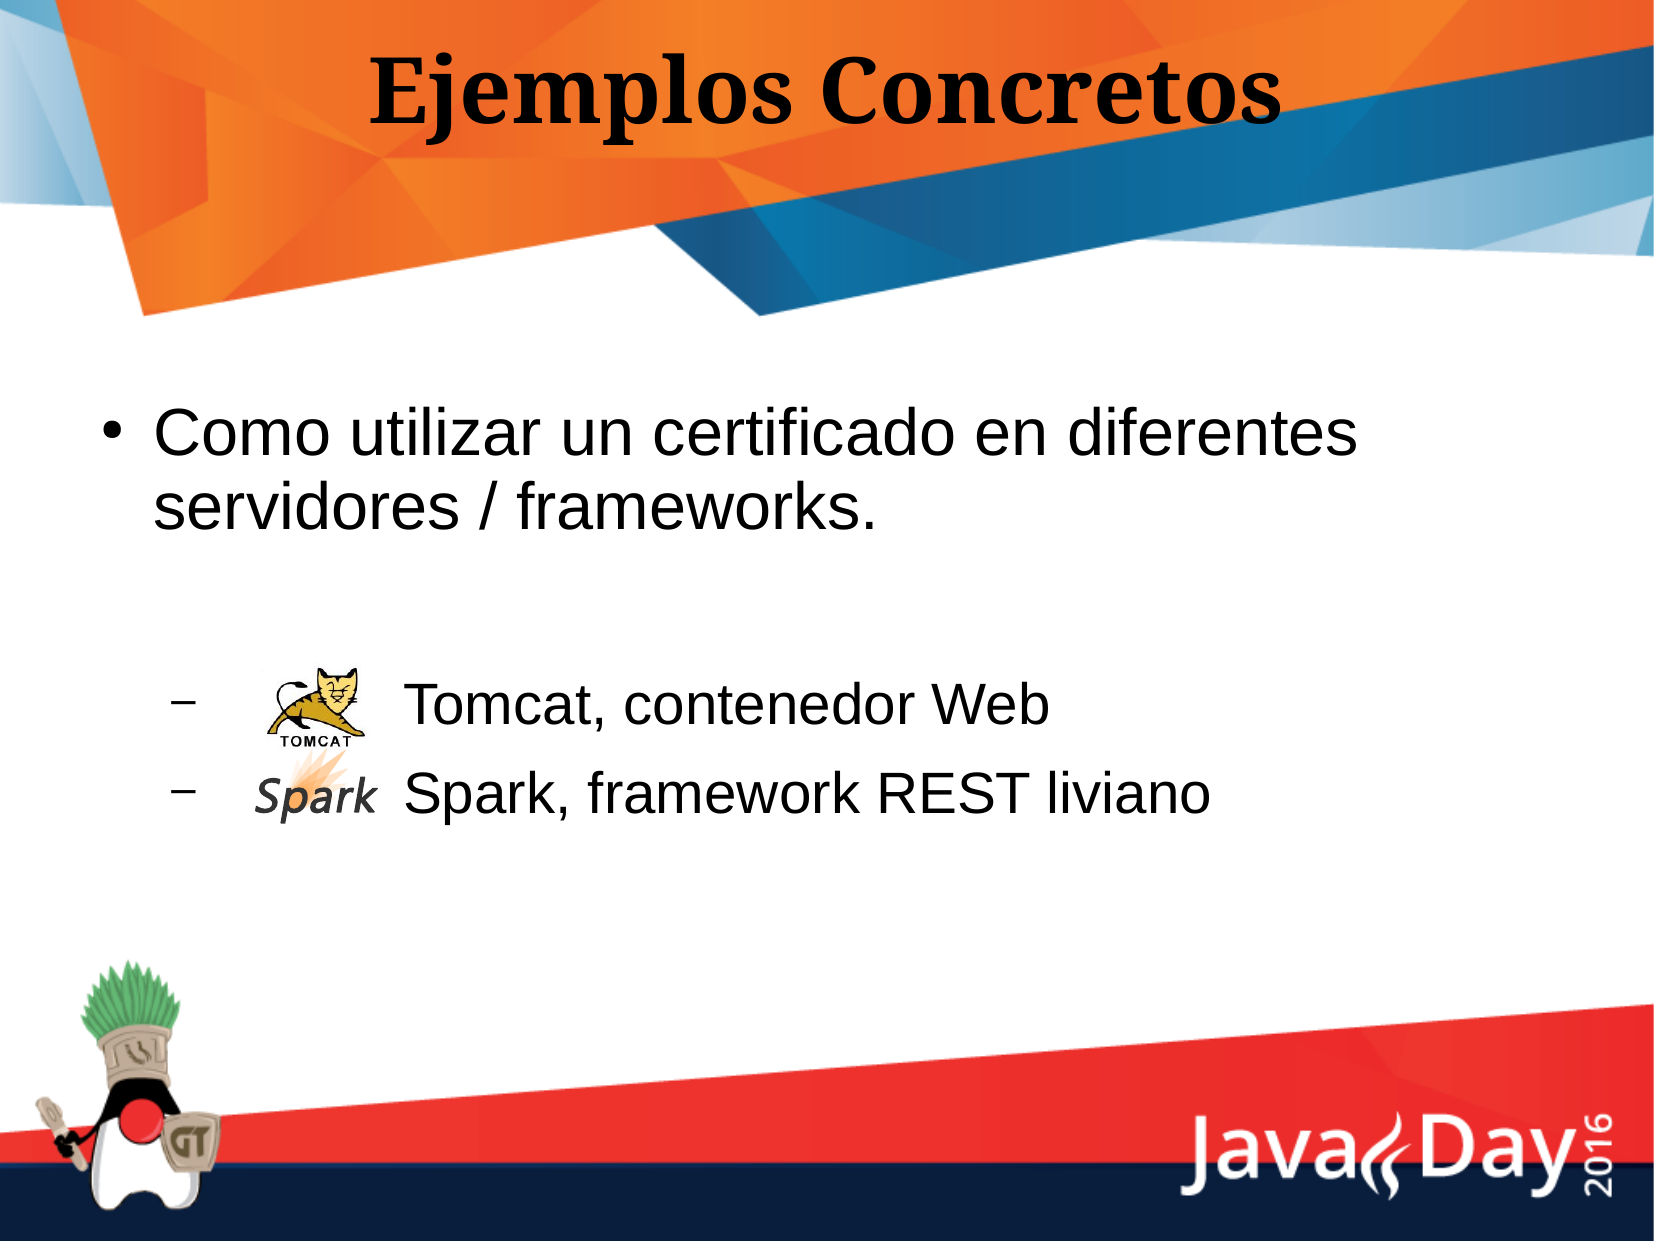

# Ejemplos Concretos
Como utilizar un certificado en diferentes servidores / frameworks.
 Tomcat, contenedor Web
 Spark, framework REST liviano